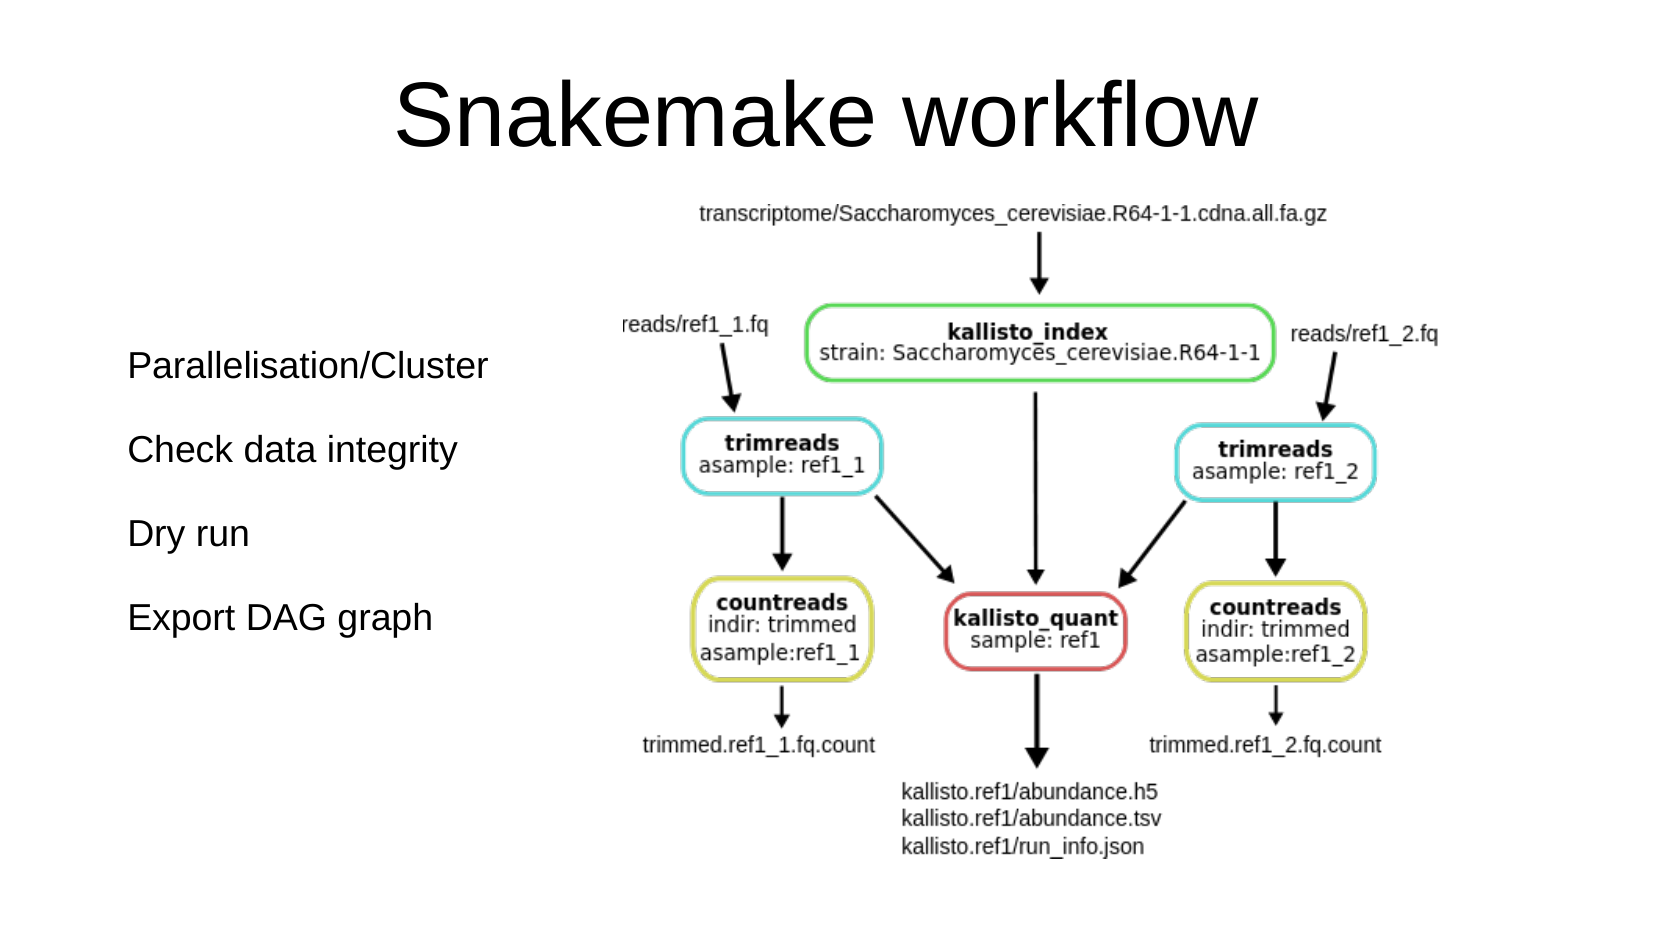

# Snakemake workflow
Parallelisation/Cluster
Check data integrity
Dry run
Export DAG graph